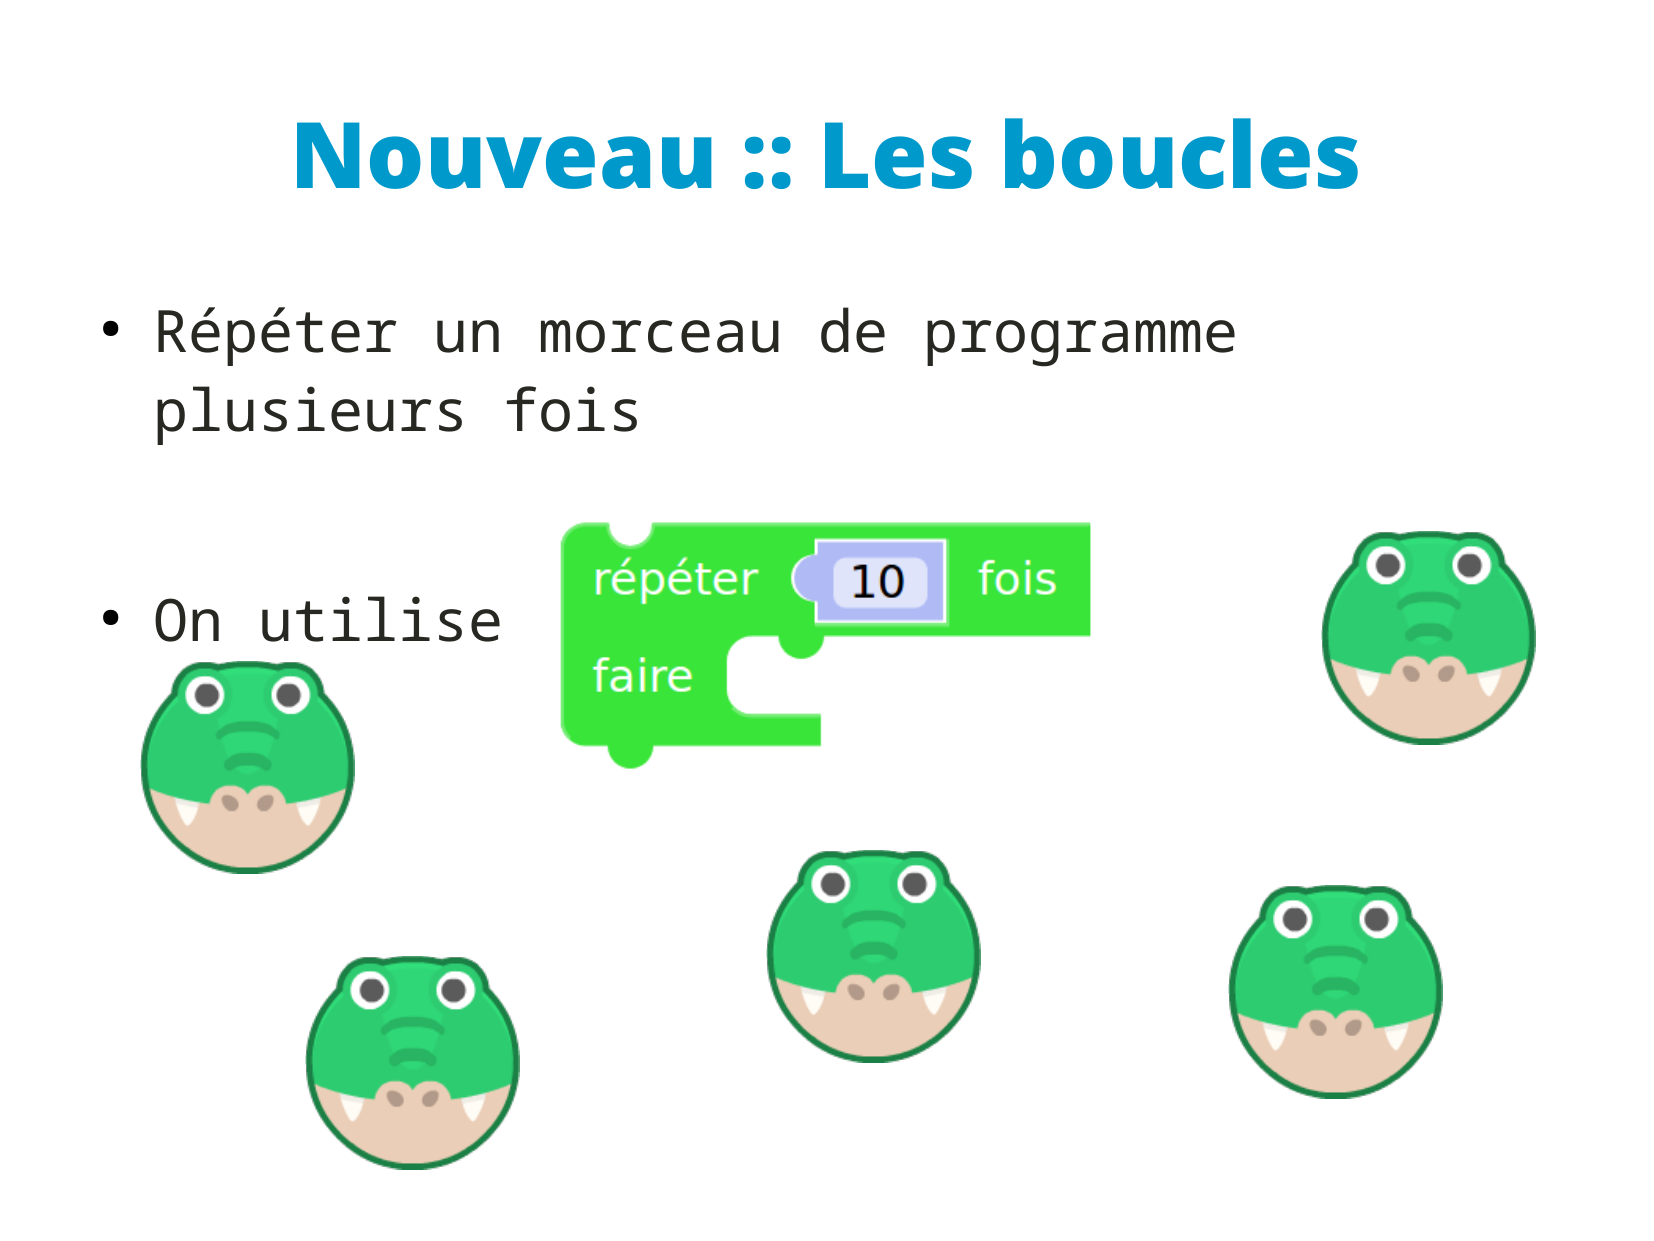

# Nouveau :: Les boucles
Répéter un morceau de programme plusieurs fois
On utilise